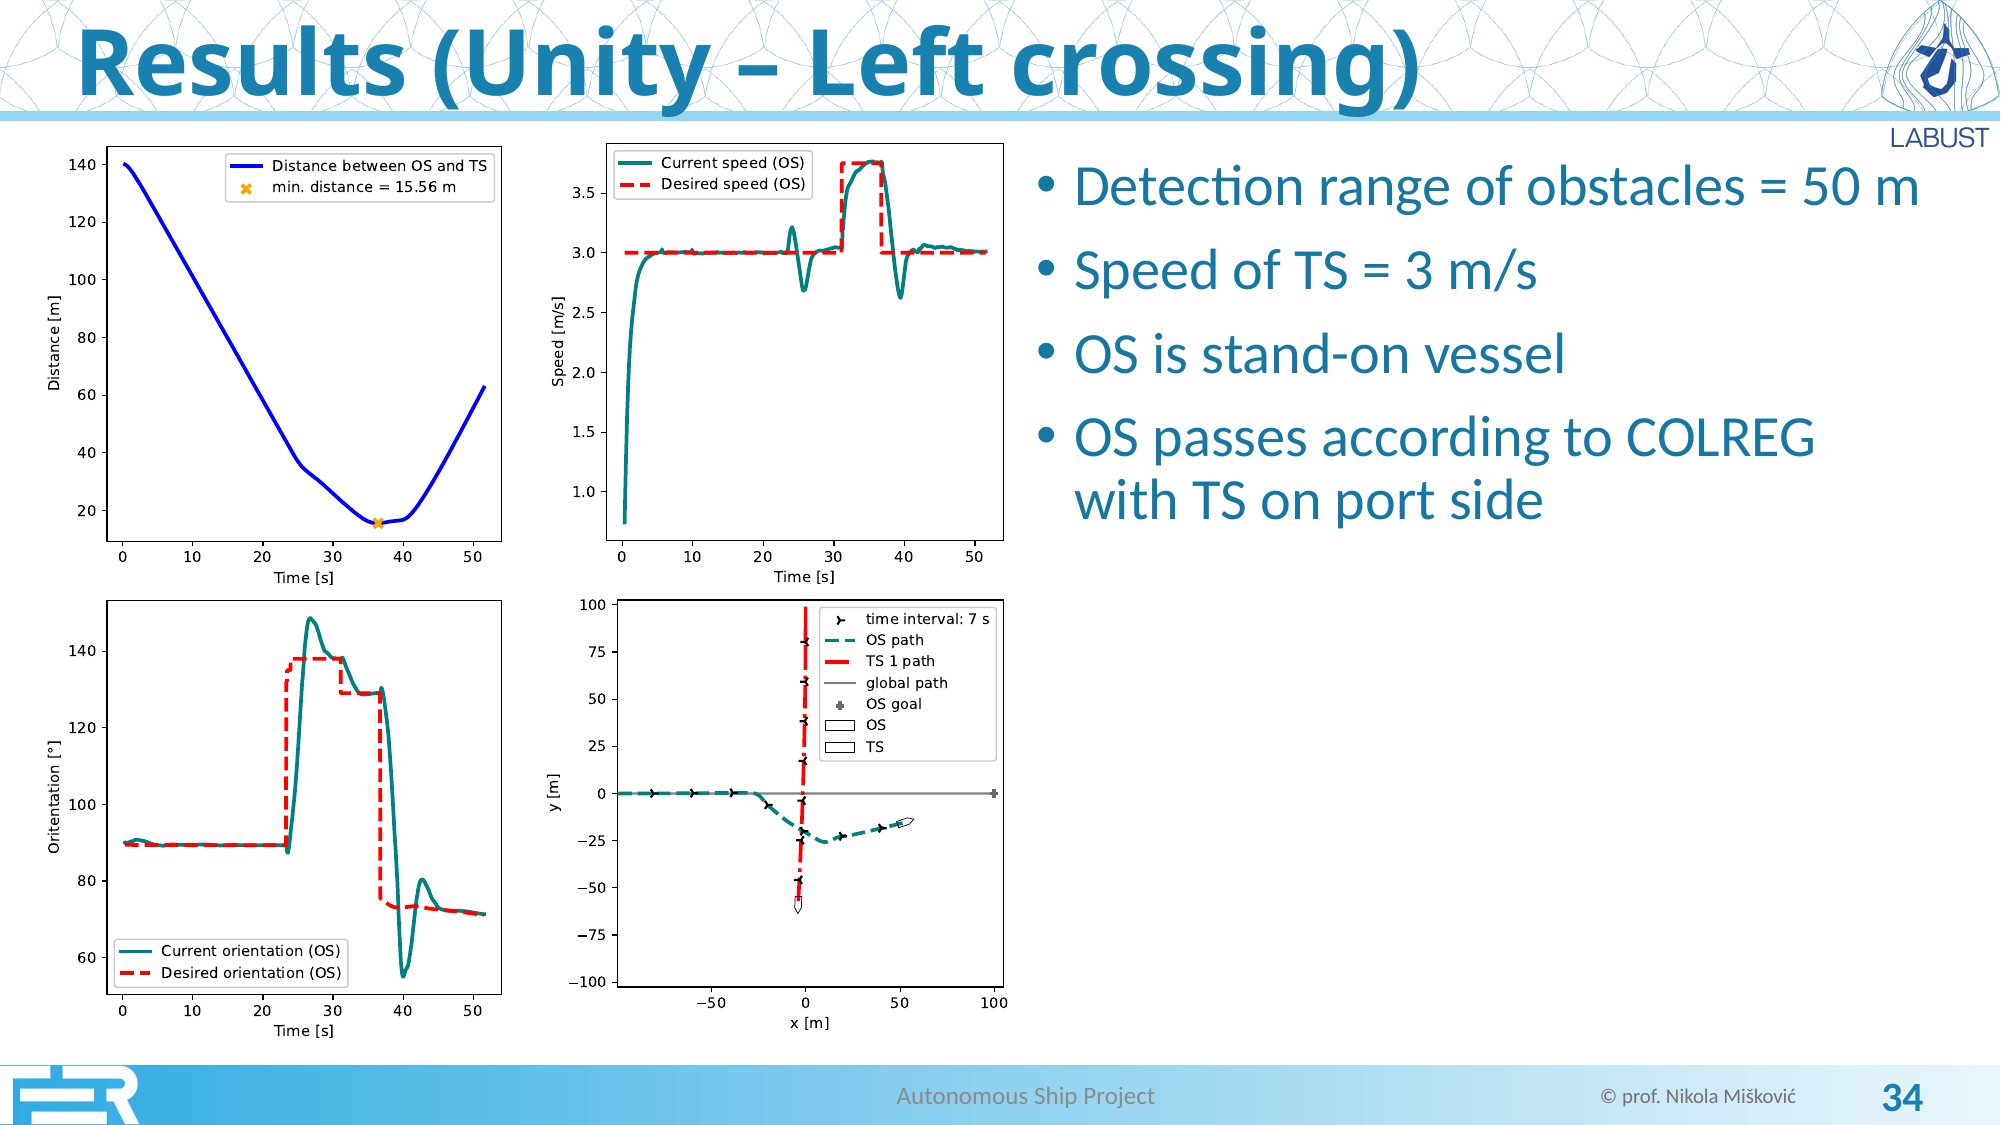

# Results (Unity – Left crossing)
Detection range of obstacles = 50 m
Speed of TS = 3 m/s
OS is stand-on vessel
OS passes according to COLREG with TS on port side
Guidance and Control of Marine Vehicles
34